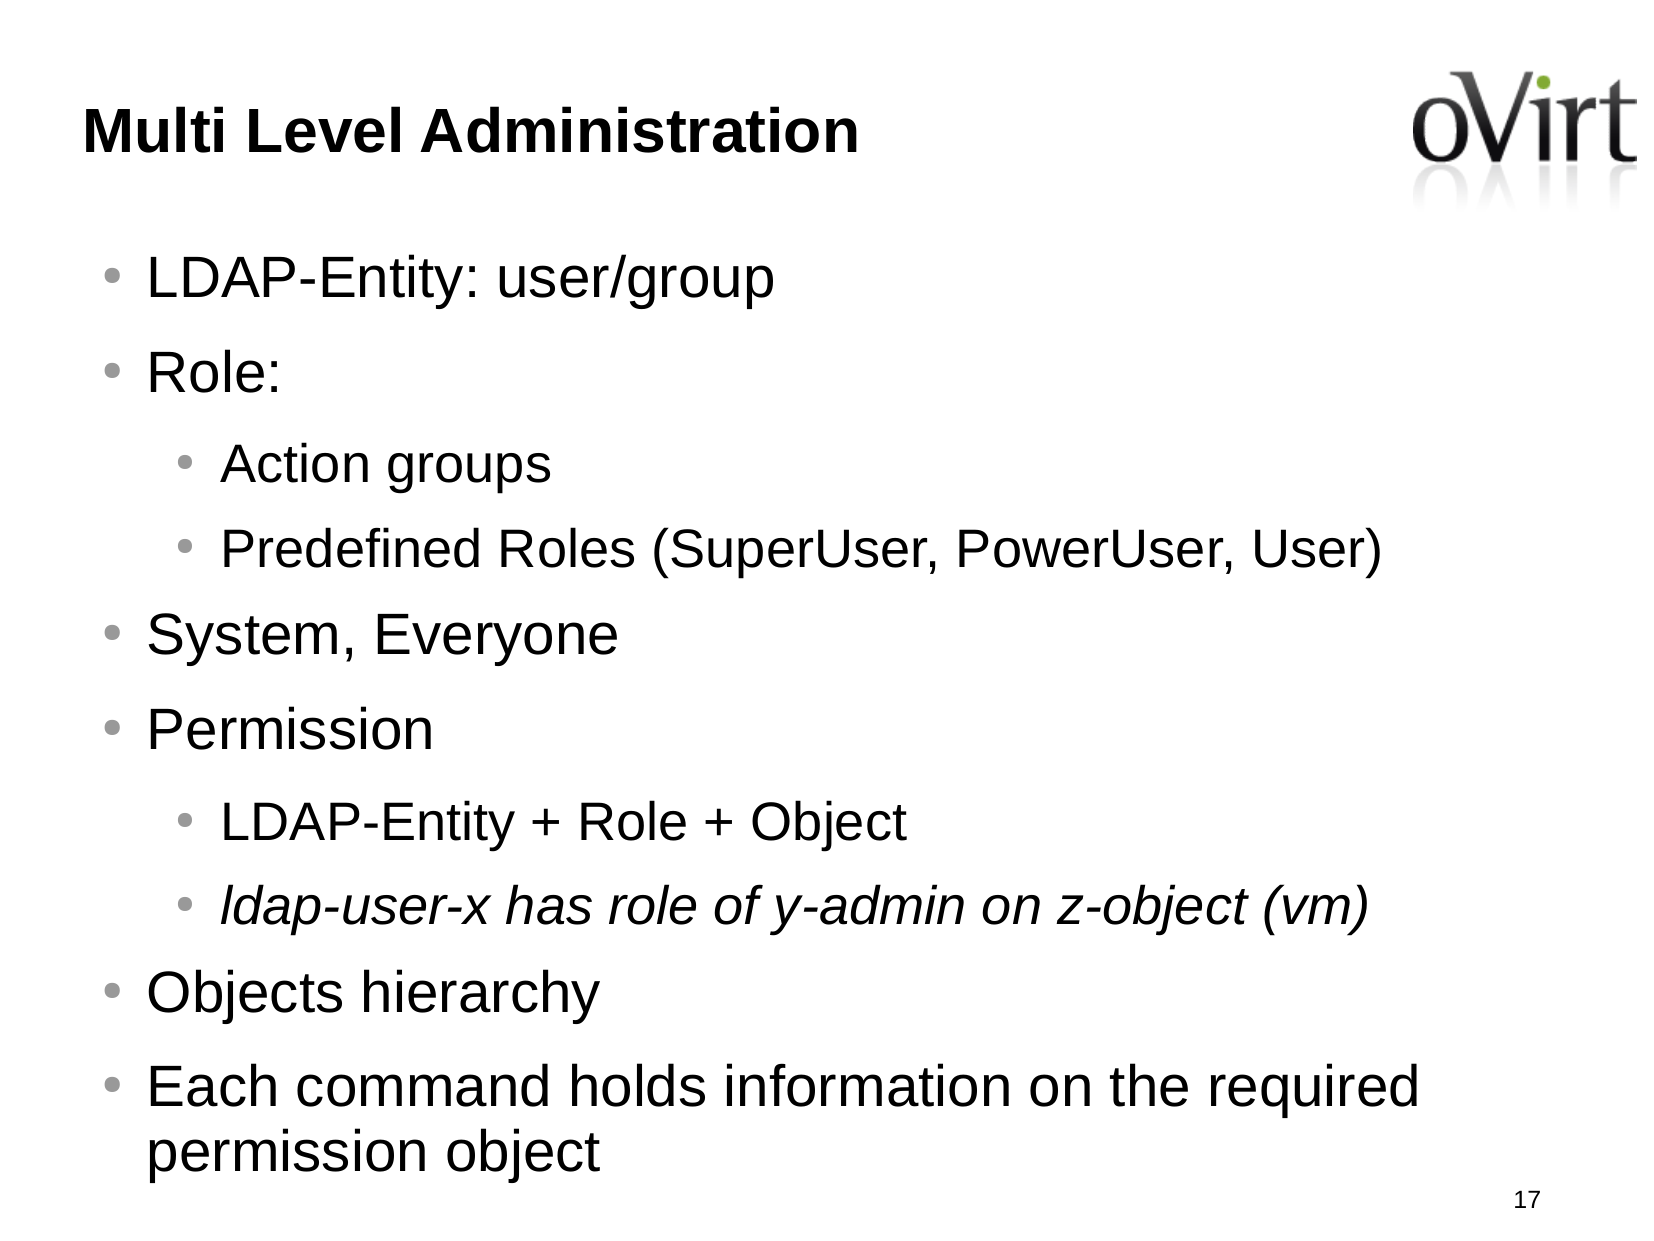

# Multi Level Administration
LDAP-Entity: user/group
Role:
Action groups
Predefined Roles (SuperUser, PowerUser, User)
System, Everyone
Permission
LDAP-Entity + Role + Object
ldap-user-x has role of y-admin on z-object (vm)
Objects hierarchy
Each command holds information on the required permission object